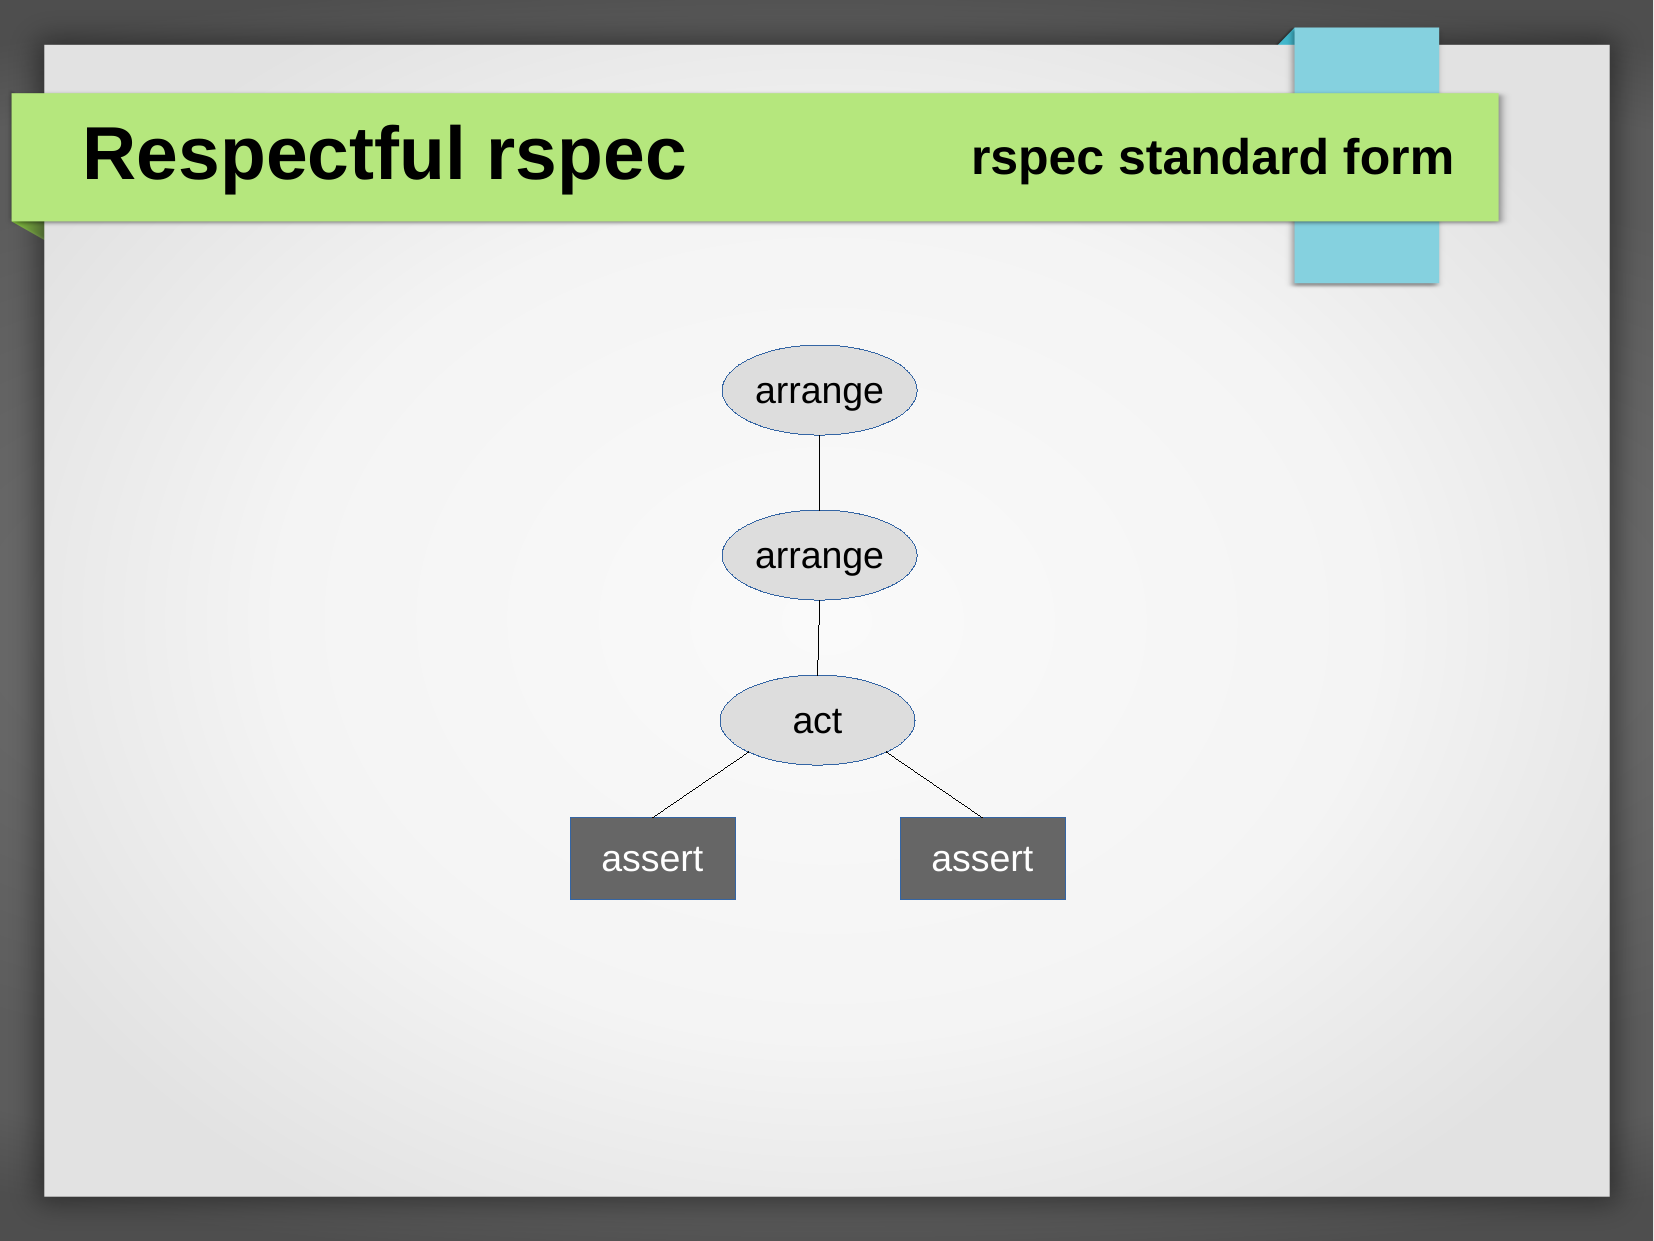

# Respectful rspec
rspec standard form
arrange
arrange
act
assert
assert